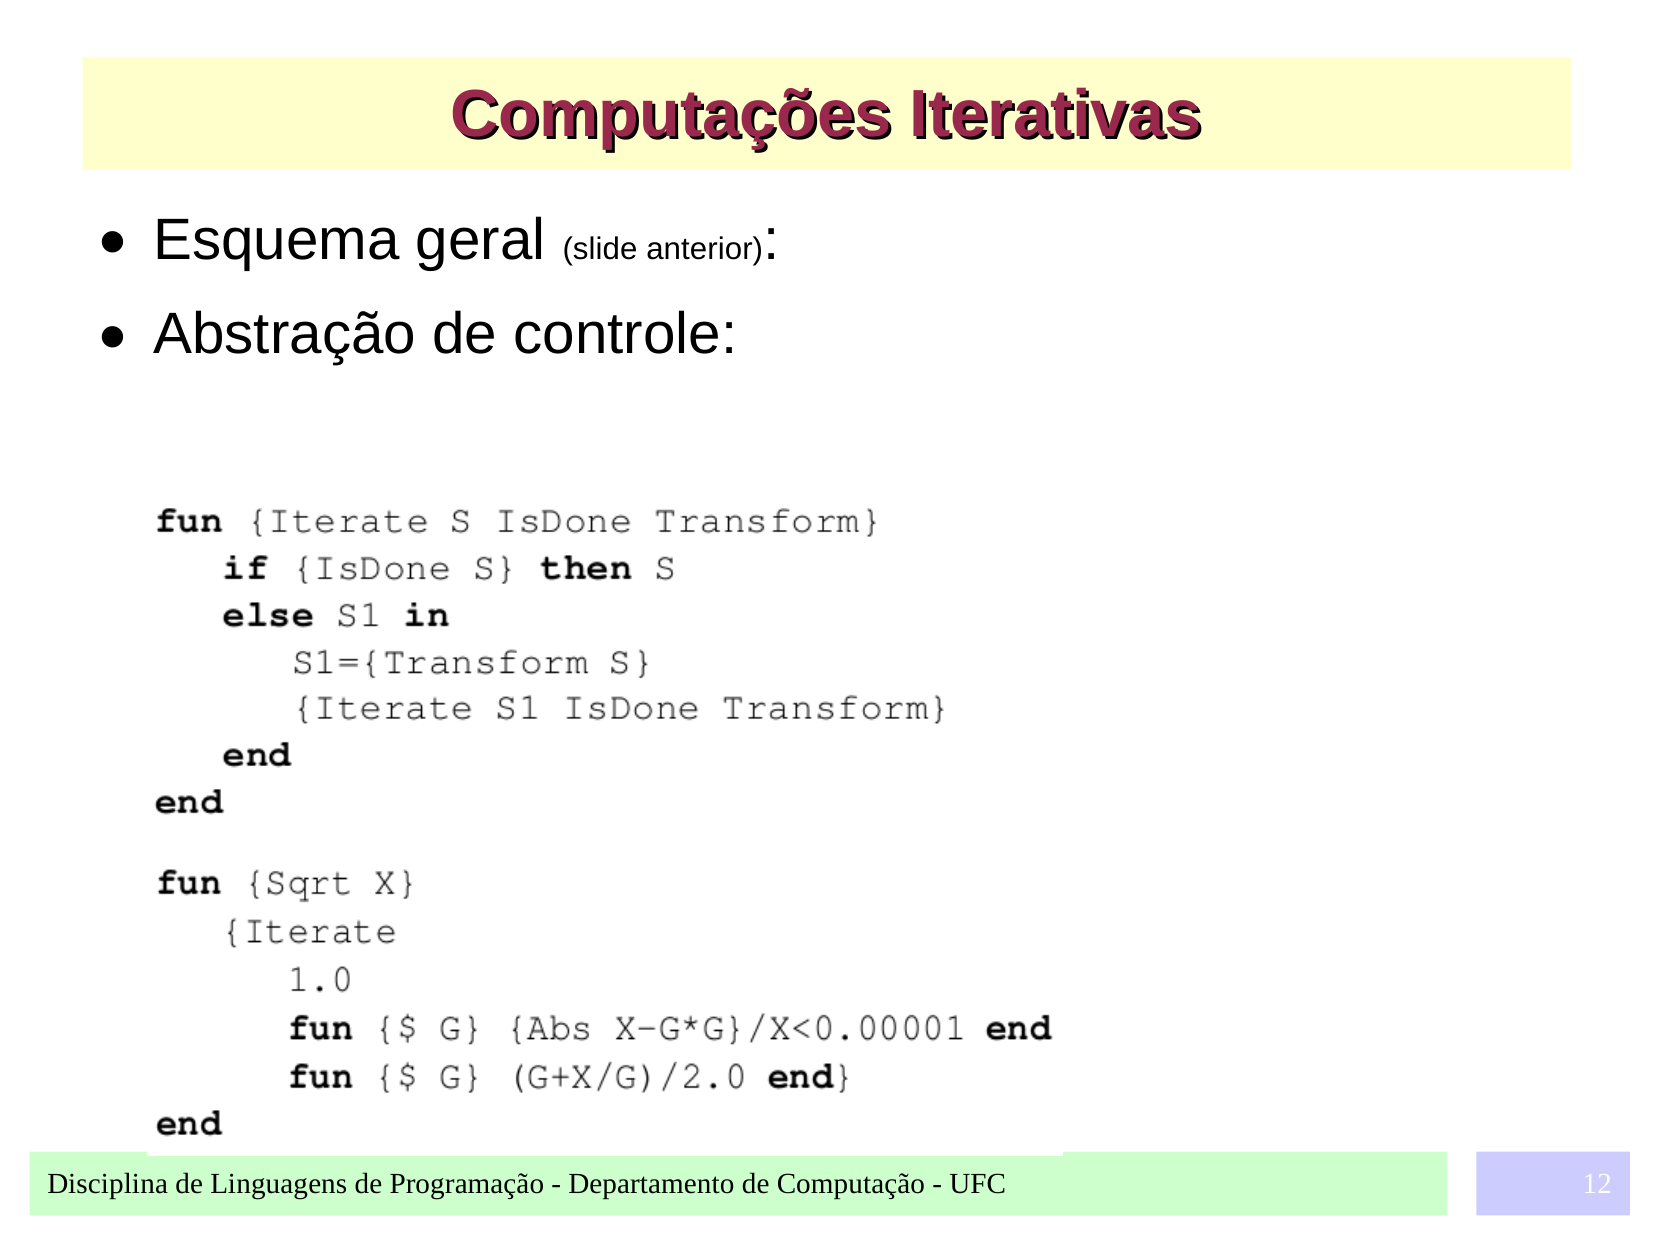

# Computações Iterativas
Esquema geral (slide anterior):
Abstração de controle:
Disciplina de Linguagens de Programação - Departamento de Computação - UFC
12